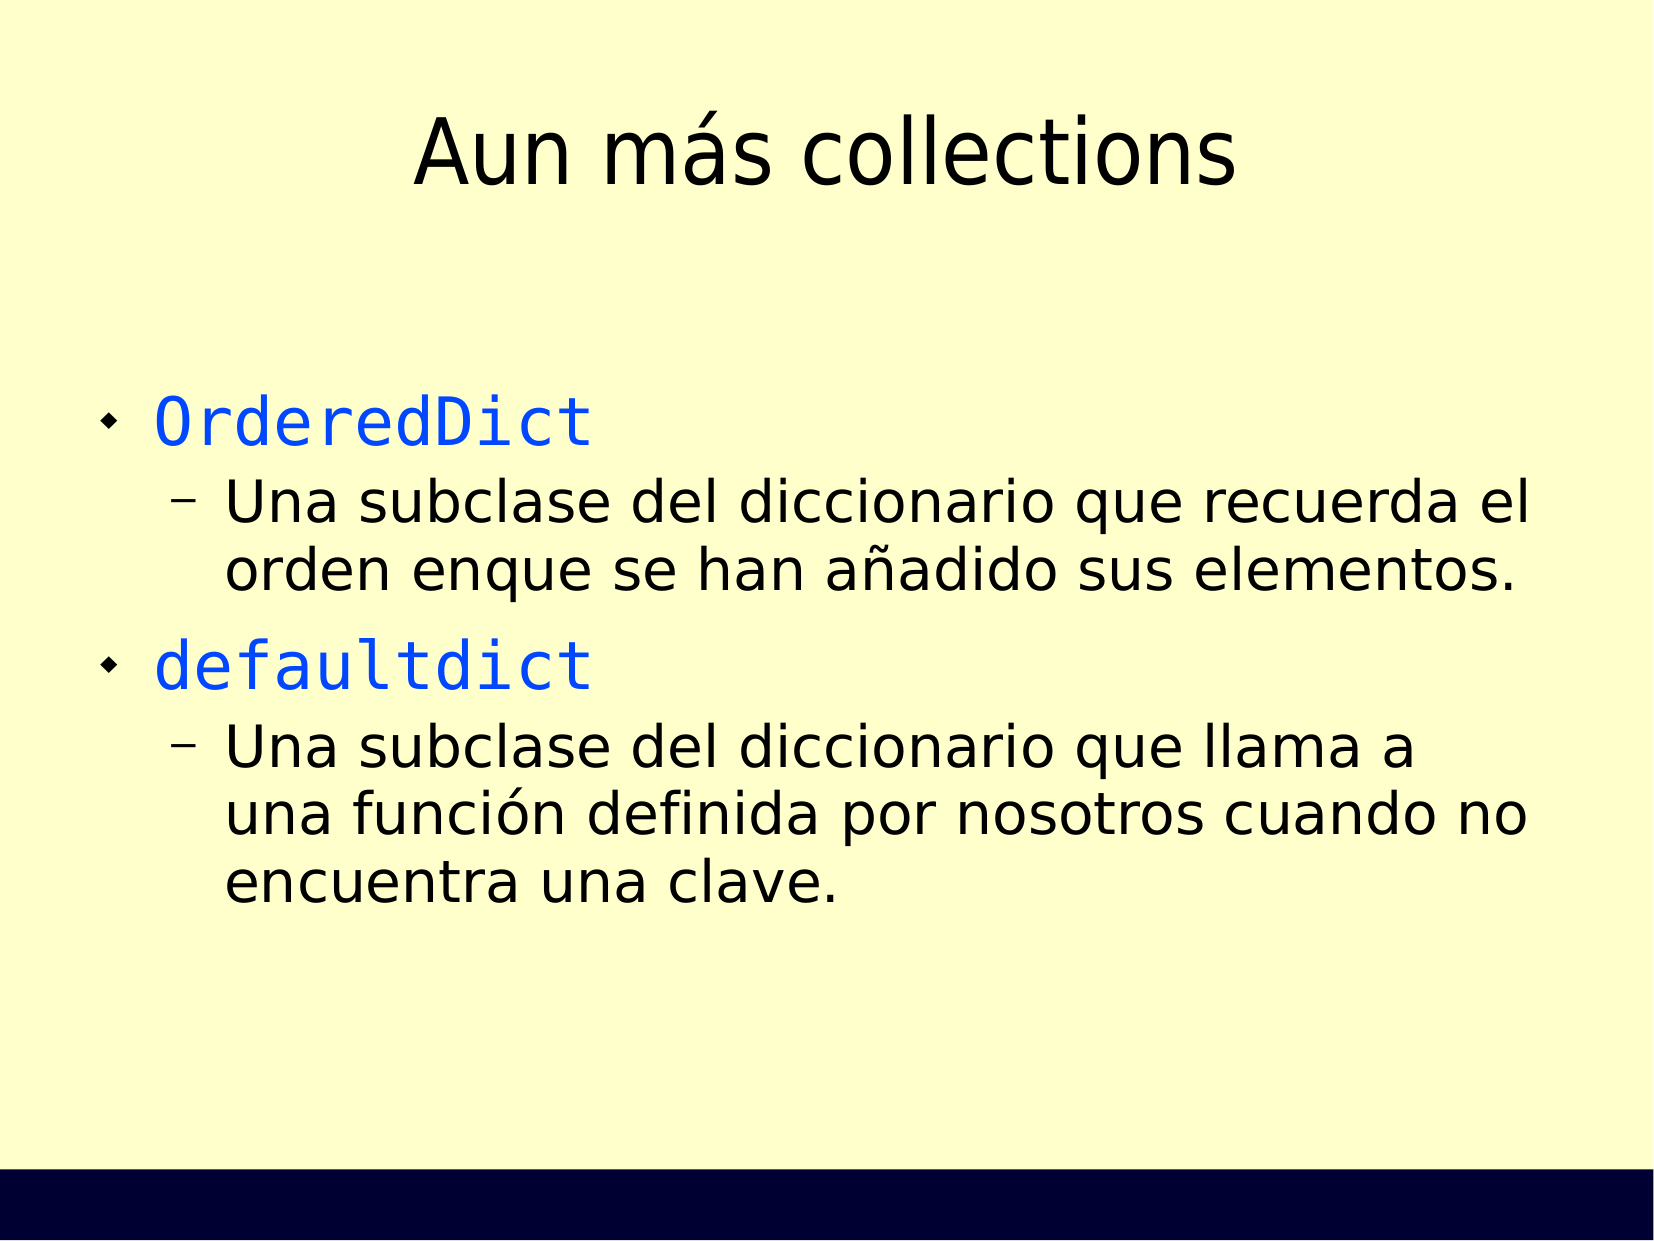

# Aun más collections
OrderedDict
Una subclase del diccionario que recuerda el orden enque se han añadido sus elementos.
defaultdict
Una subclase del diccionario que llama a una función definida por nosotros cuando no encuentra una clave.